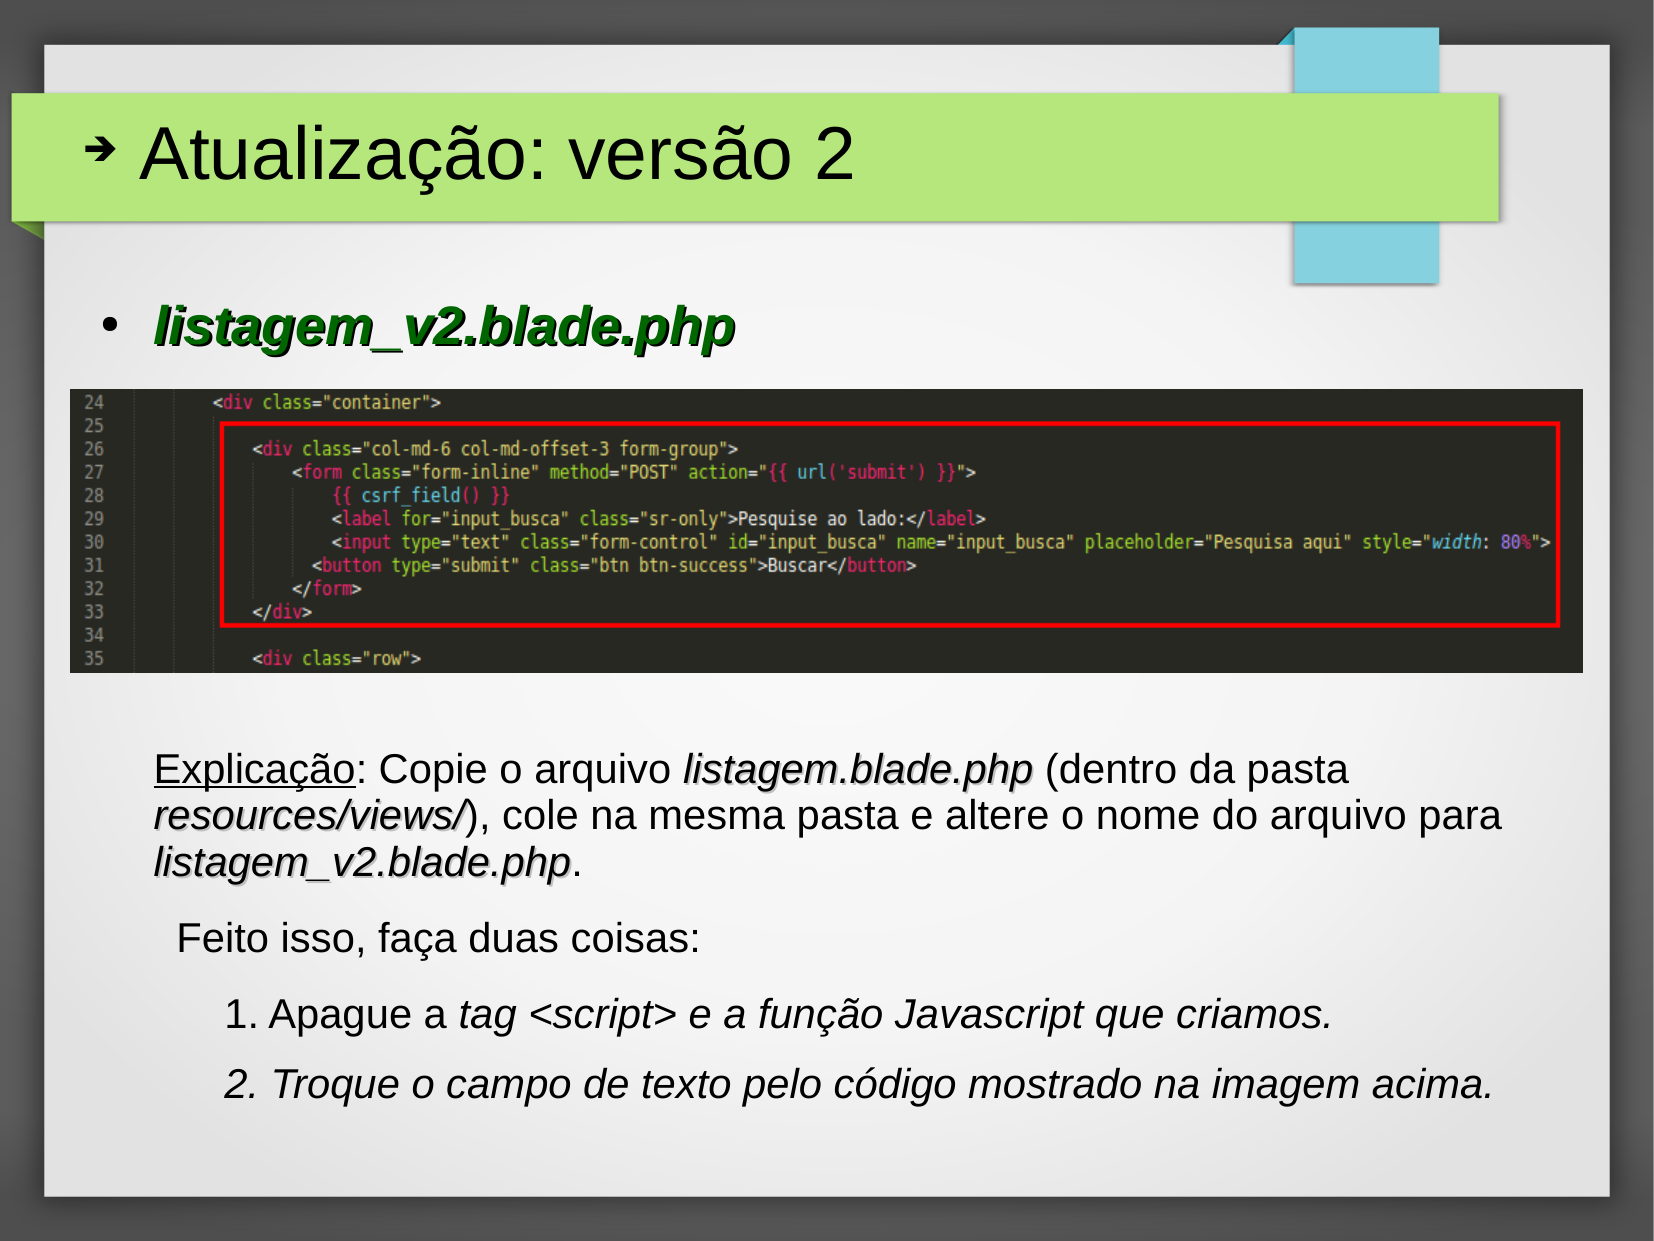

# Atualização: versão 2
listagem_v2.blade.php
Explicação: Copie o arquivo listagem.blade.php (dentro da pasta resources/views/), cole na mesma pasta e altere o nome do arquivo para listagem_v2.blade.php.
 Feito isso, faça duas coisas:
1. Apague a tag <script> e a função Javascript que criamos.
2. Troque o campo de texto pelo código mostrado na imagem acima.